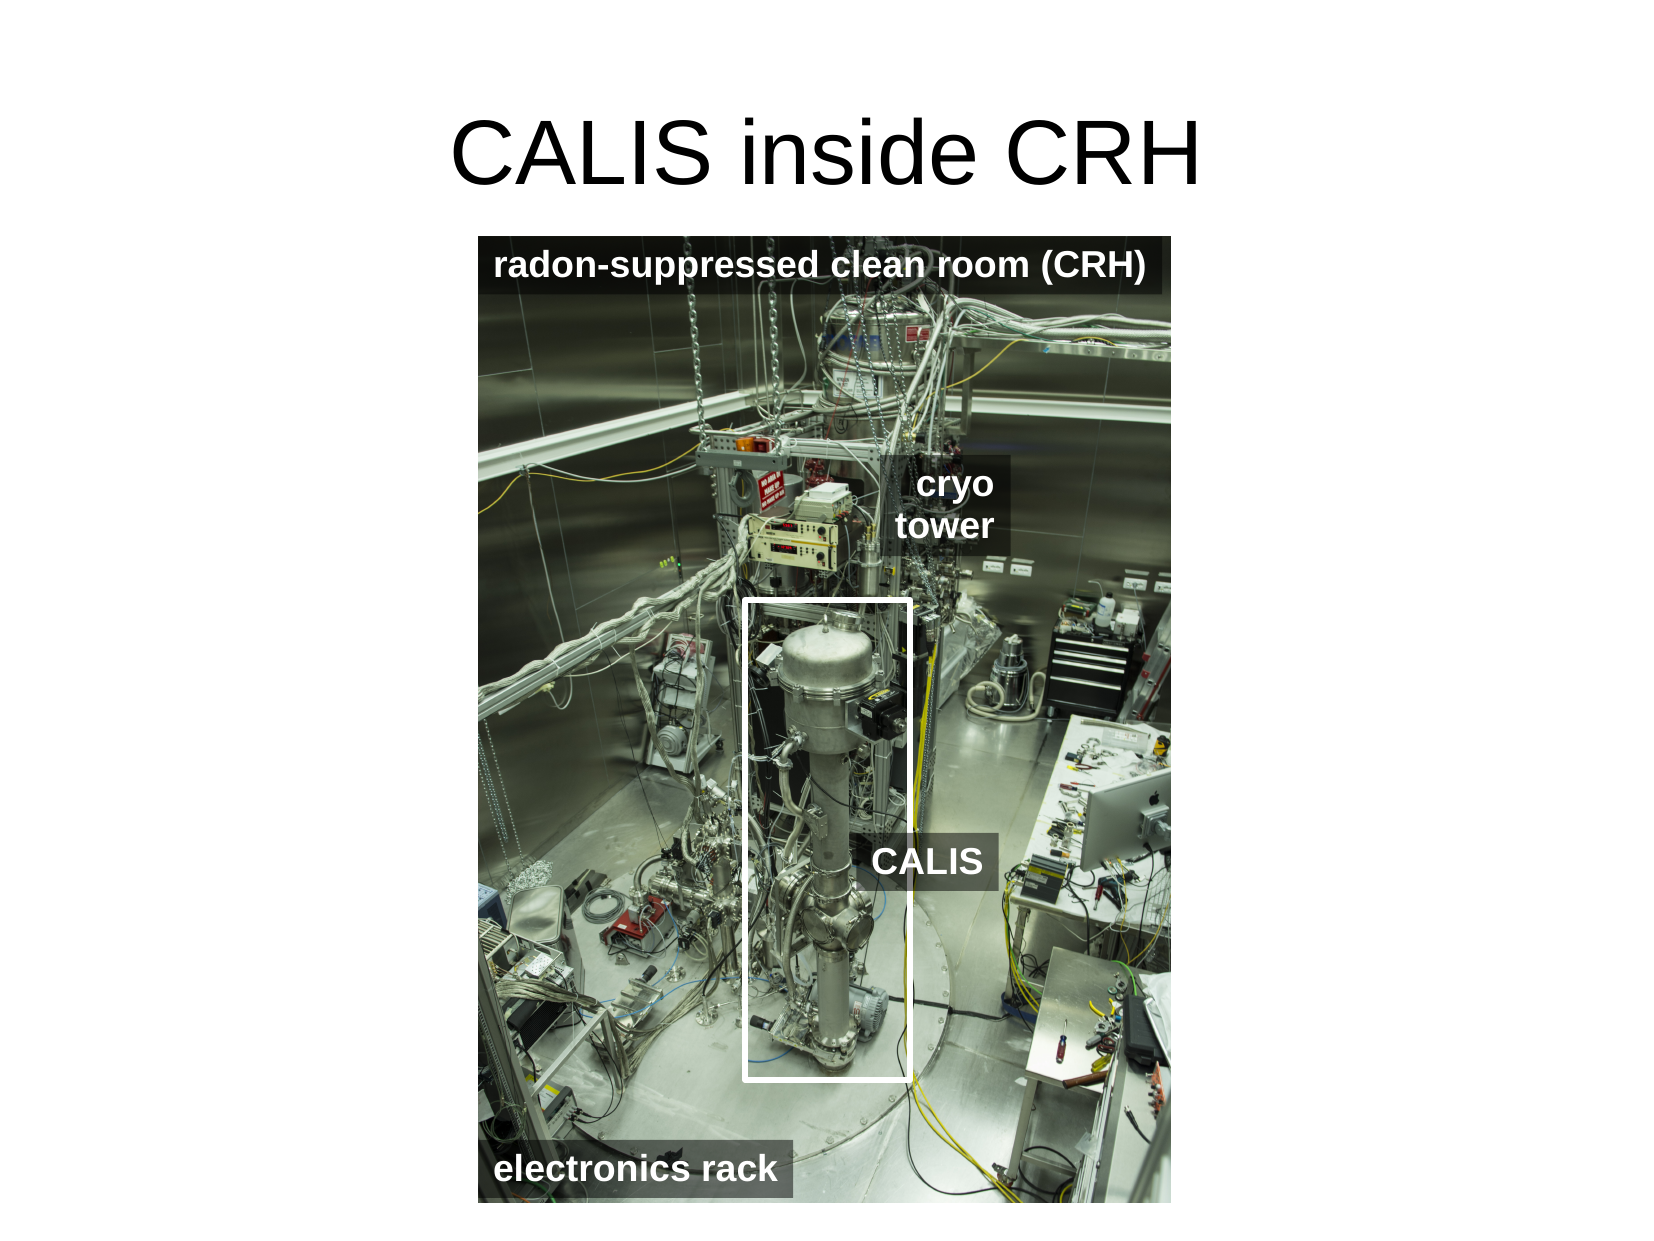

# CALIS inside CRH
radon-suppressed clean room (CRH)
cryo
tower
CALIS
electronics rack